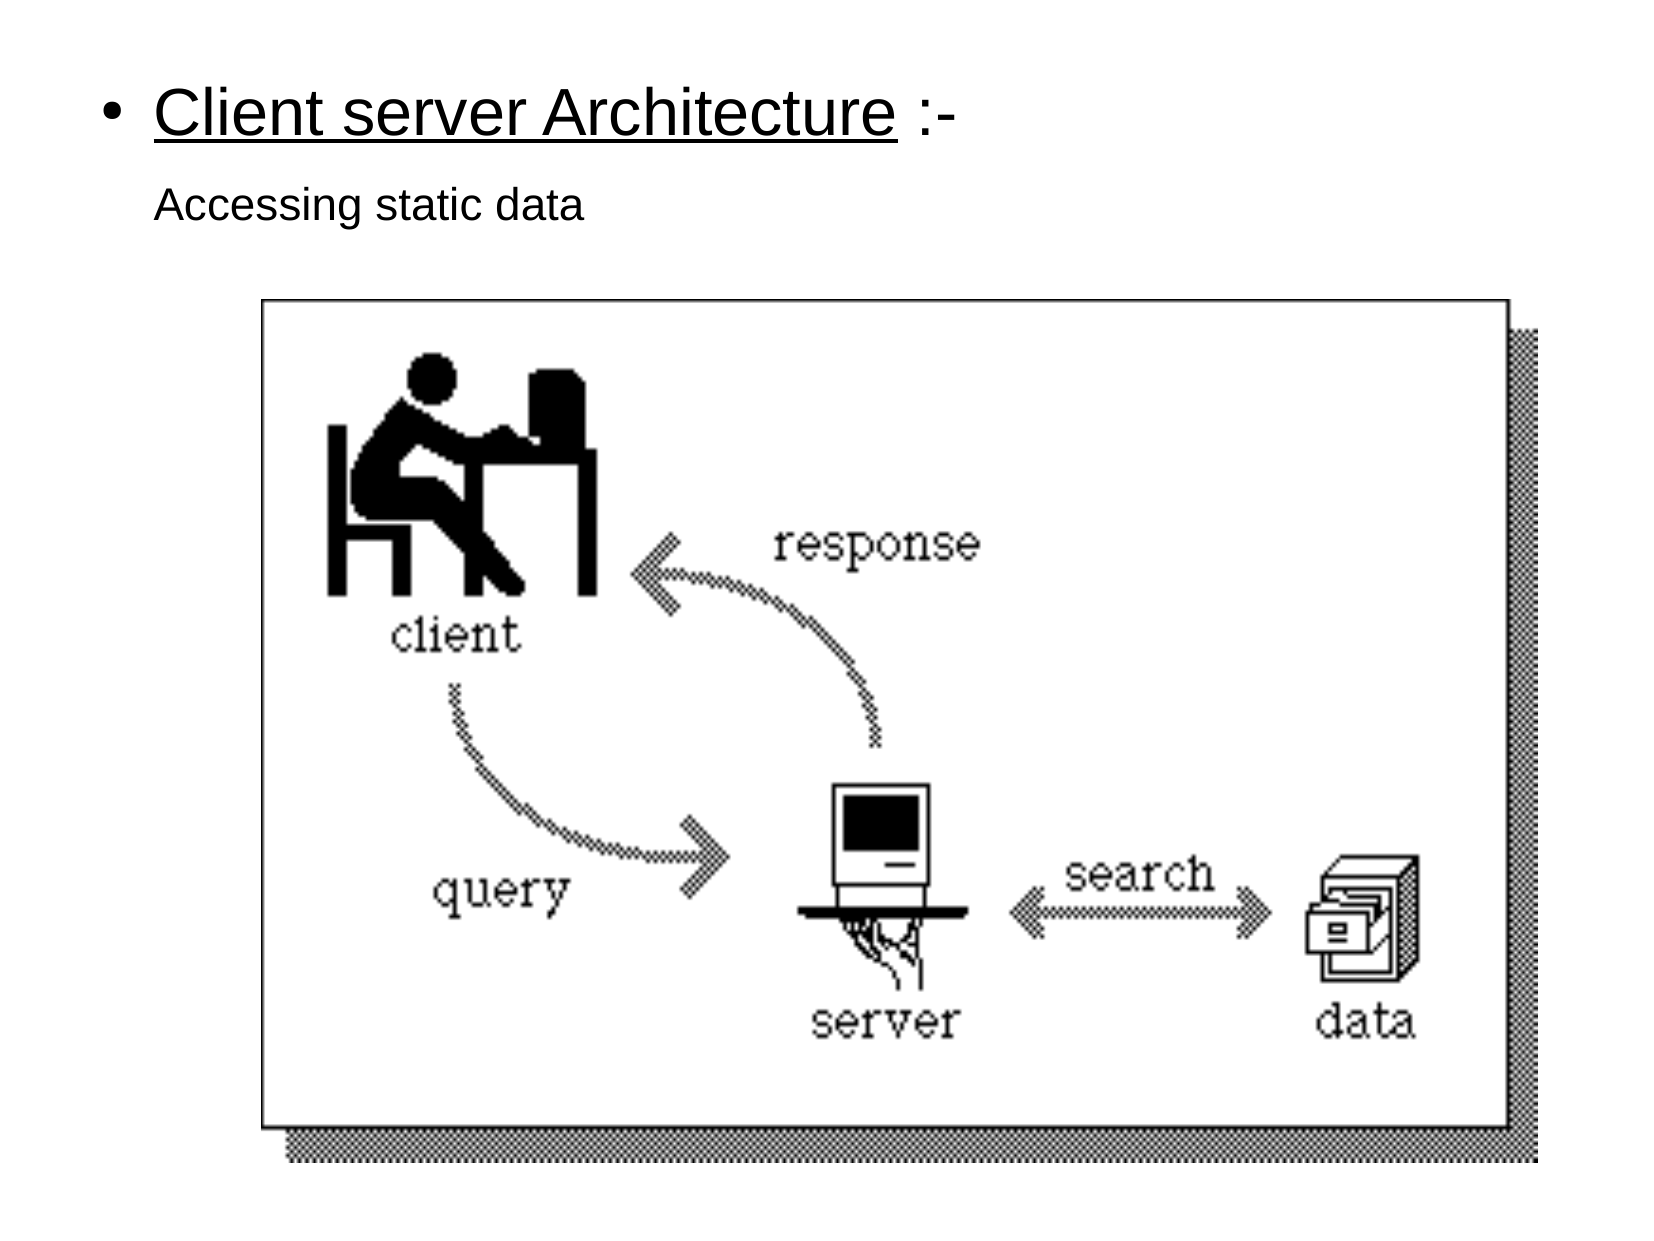

# Client server Architecture :-
Accessing static data